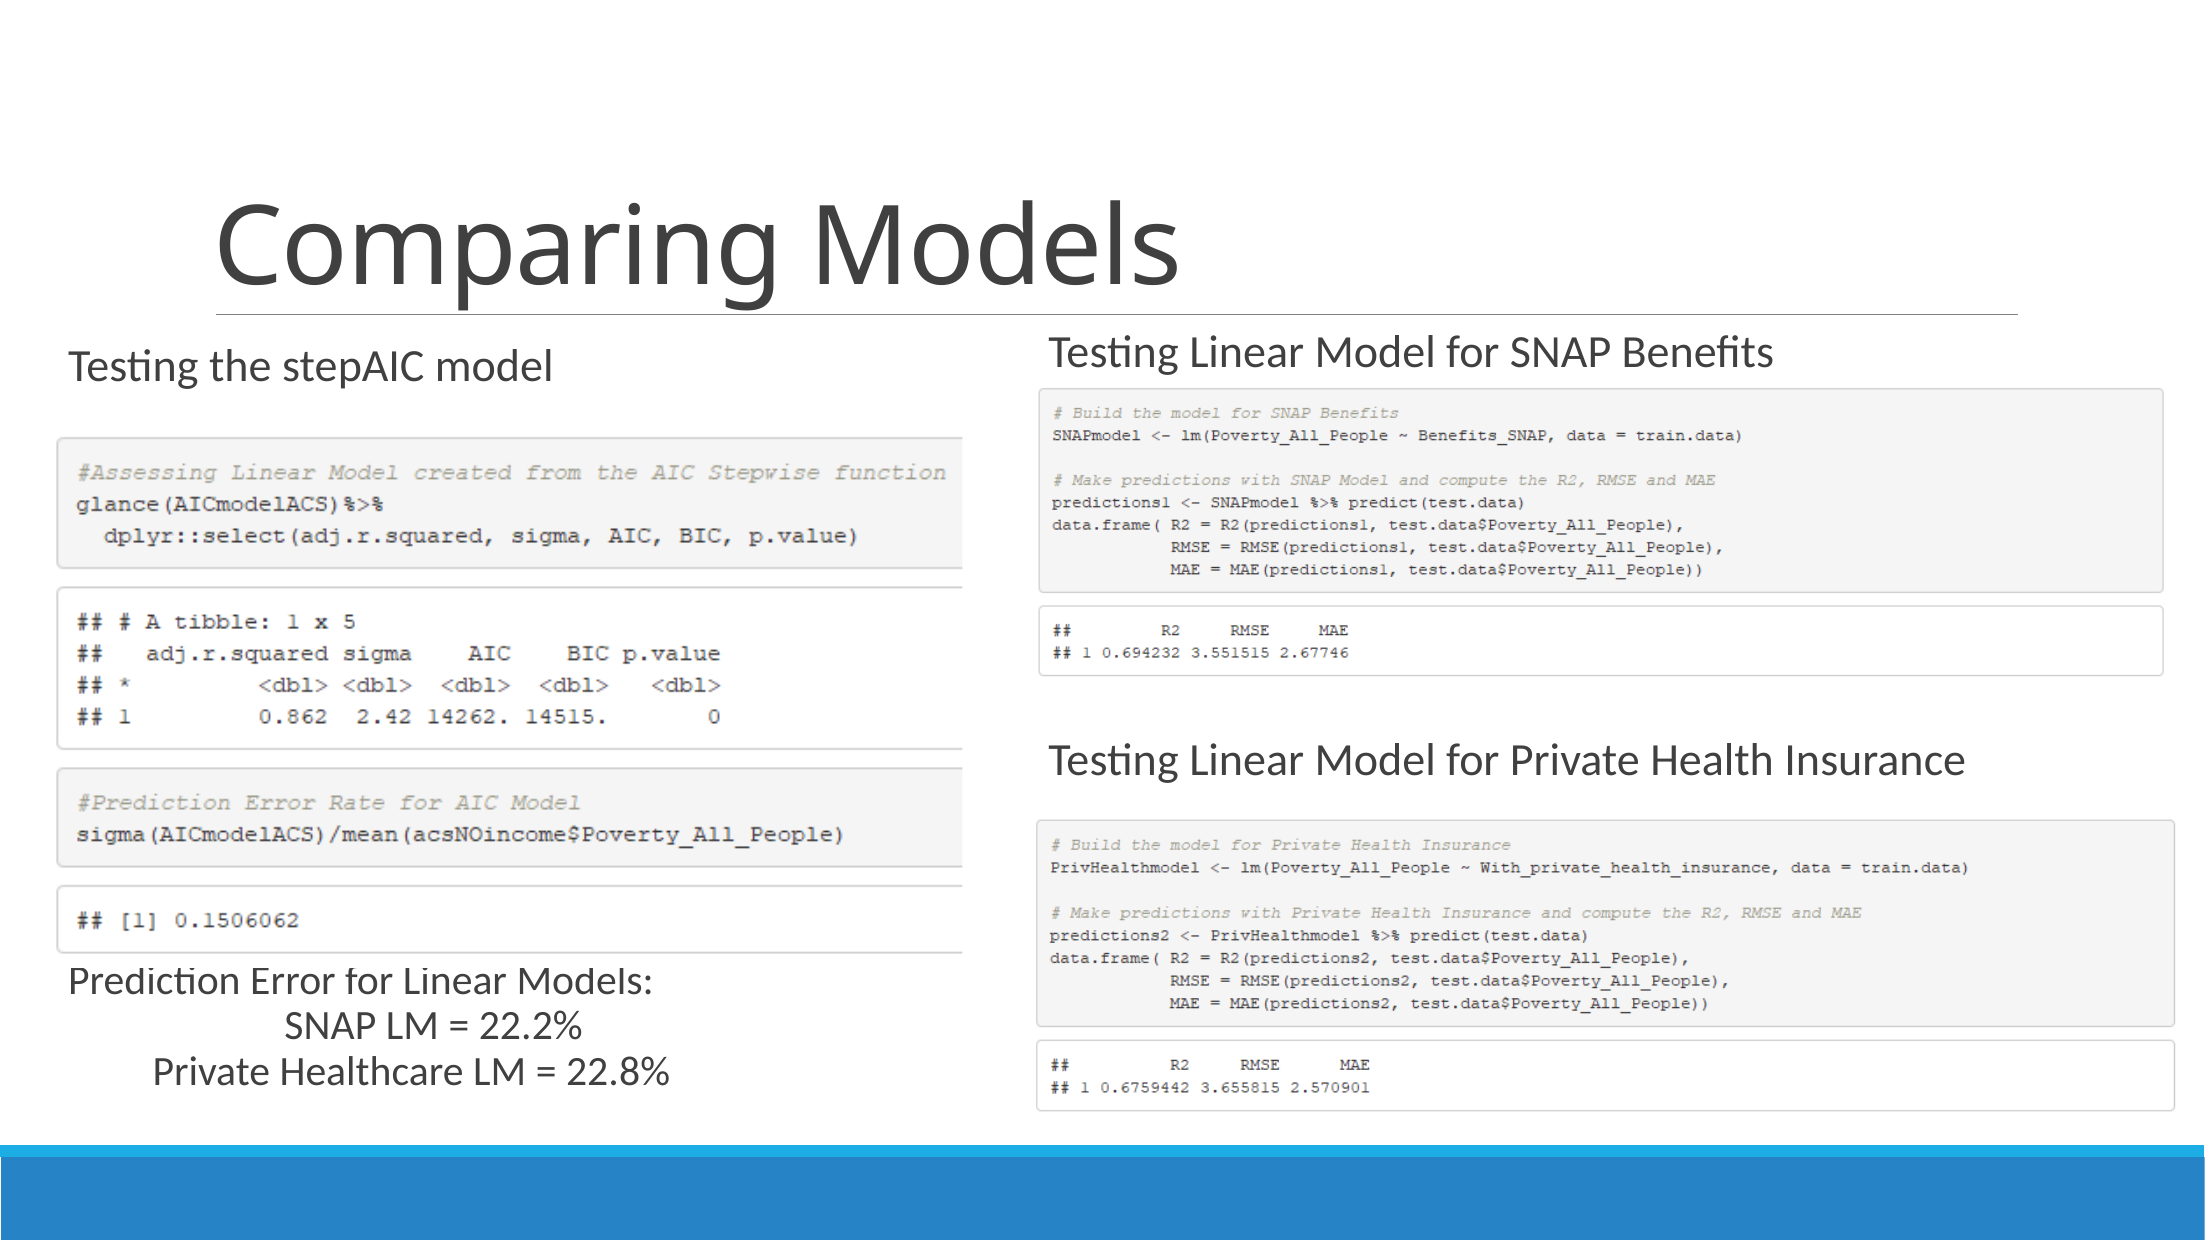

# Comparing Models
Testing Linear Model for SNAP Benefits
Testing Linear Model for Private Health Insurance
Testing the stepAIC model
Prediction Error for Linear Models:
		 SNAP LM = 22.2%
	 Private Healthcare LM = 22.8%